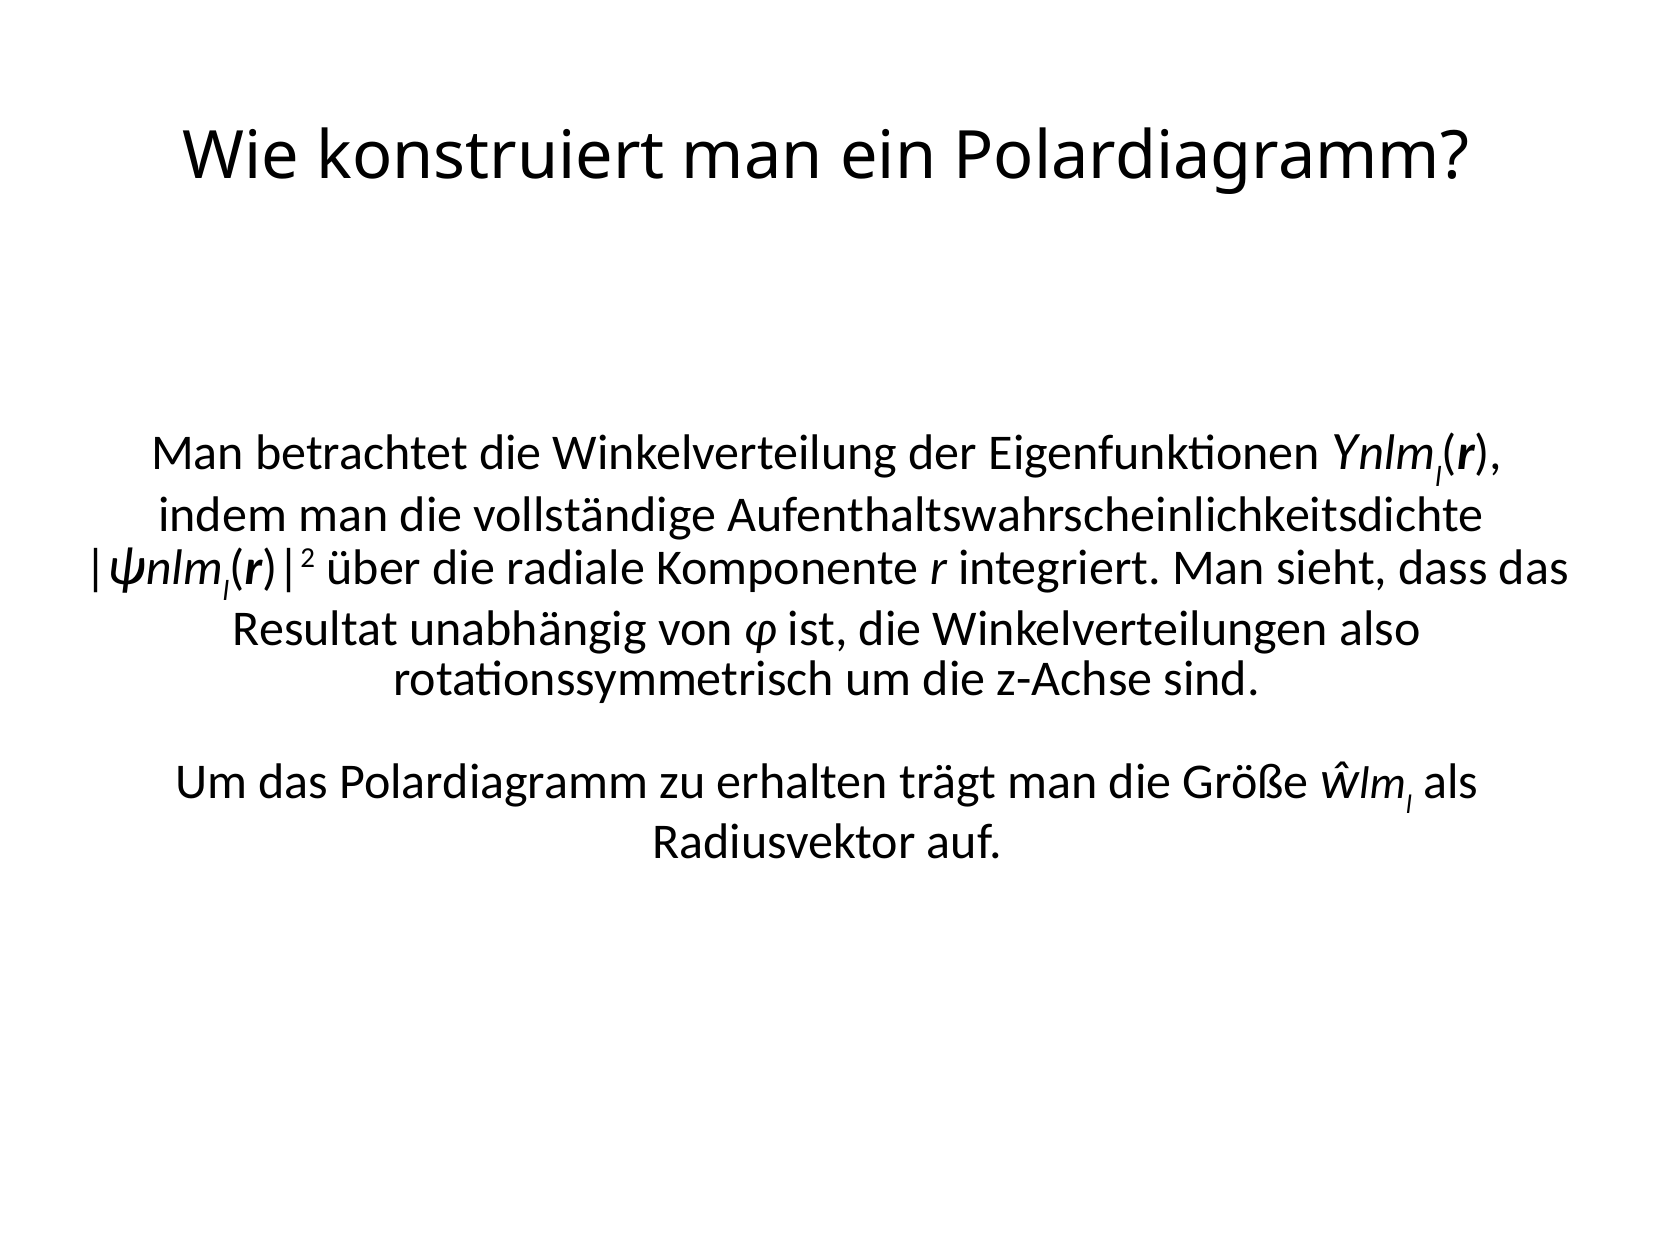

# Wie konstruiert man ein Polardiagramm?
Man betrachtet die Winkelverteilung der Eigenfunktionen Υnlml(r), indem man die vollständige Aufenthaltswahrscheinlichkeitsdichte
|ψnlml(r)|2 über die radiale Komponente r integriert. Man sieht, dass das Resultat unabhängig von φ ist, die Winkelverteilungen also rotationssymmetrisch um die z-Achse sind.
Um das Polardiagramm zu erhalten trägt man die Größe ŵlml als Radiusvektor auf.